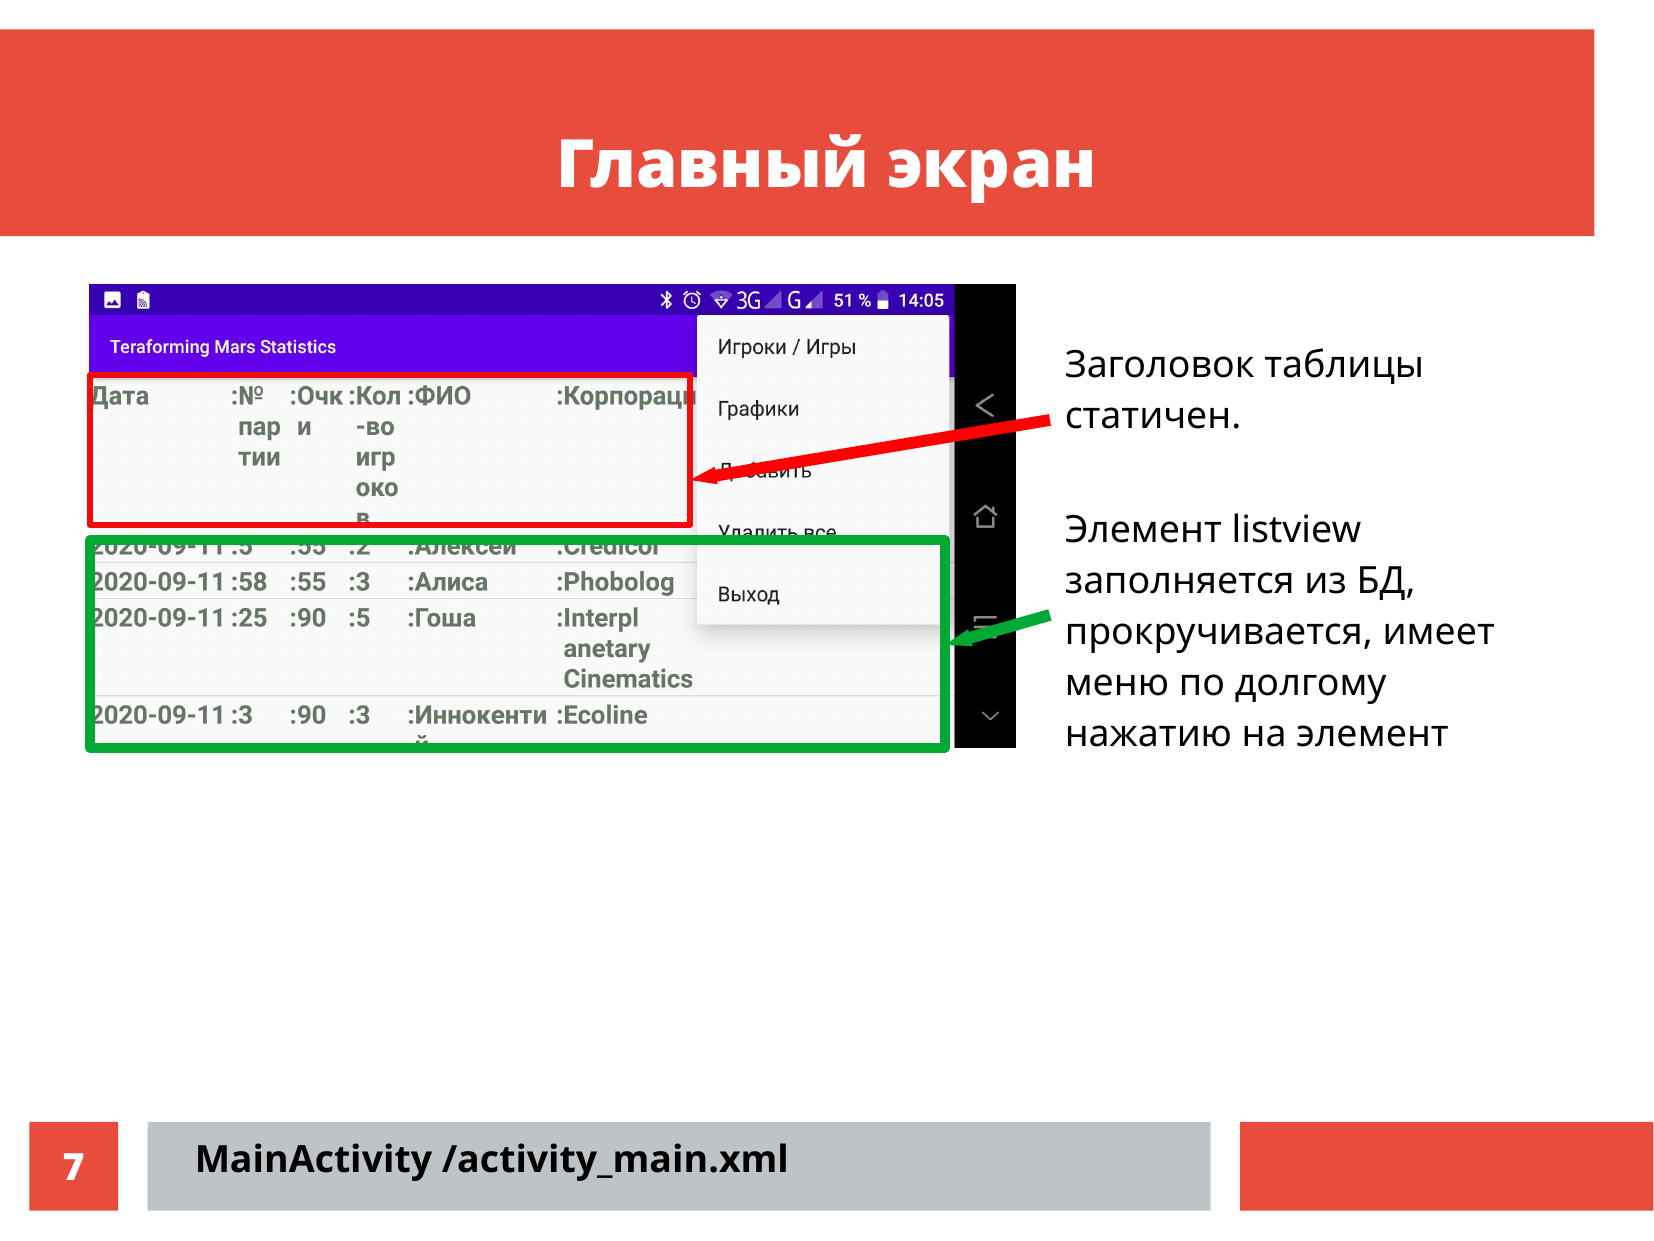

# Главный экран
Заголовок таблицы статичен.
Элемент listview заполняется из БД, прокручивается, имеет меню по долгому нажатию на элемент
7
MainActivity /activity_main.xml